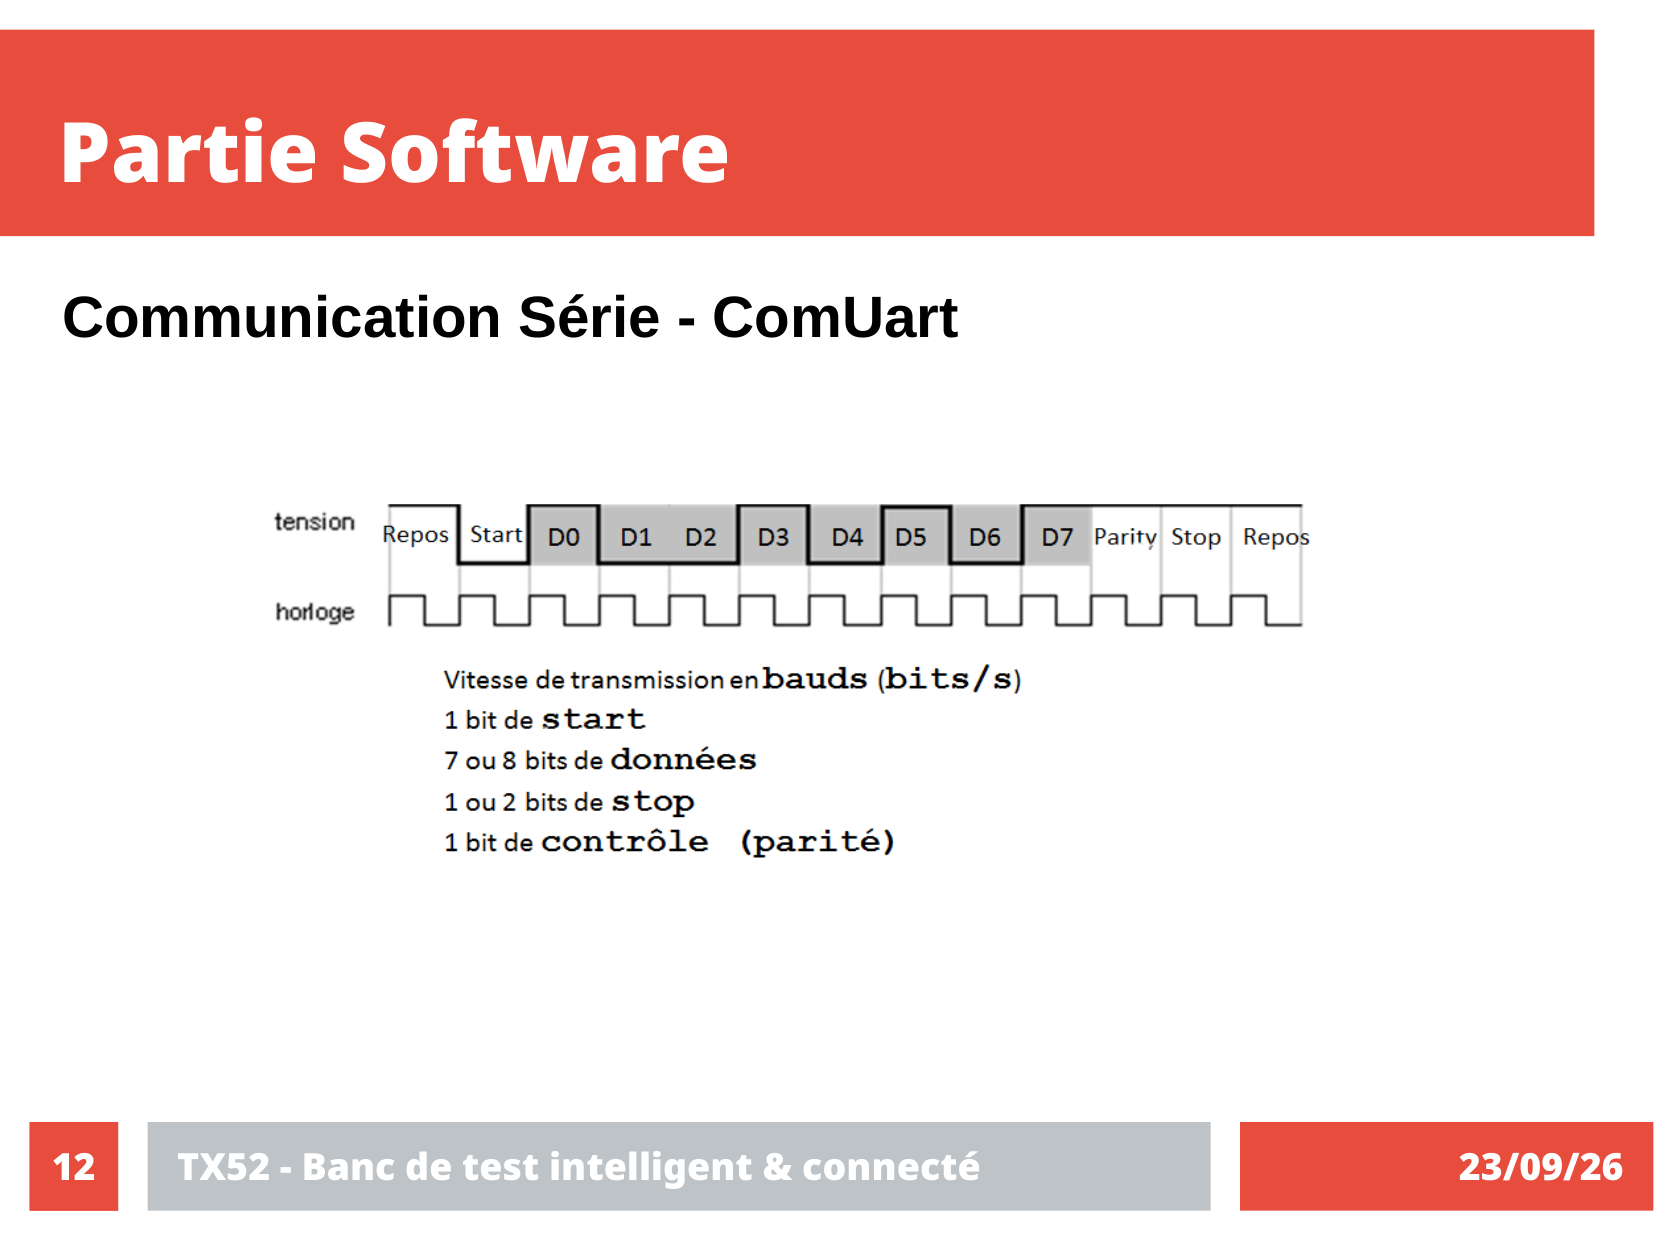

# Partie Software
Communication Série - ComUart
12
TX52 - Banc de test intelligent & connecté